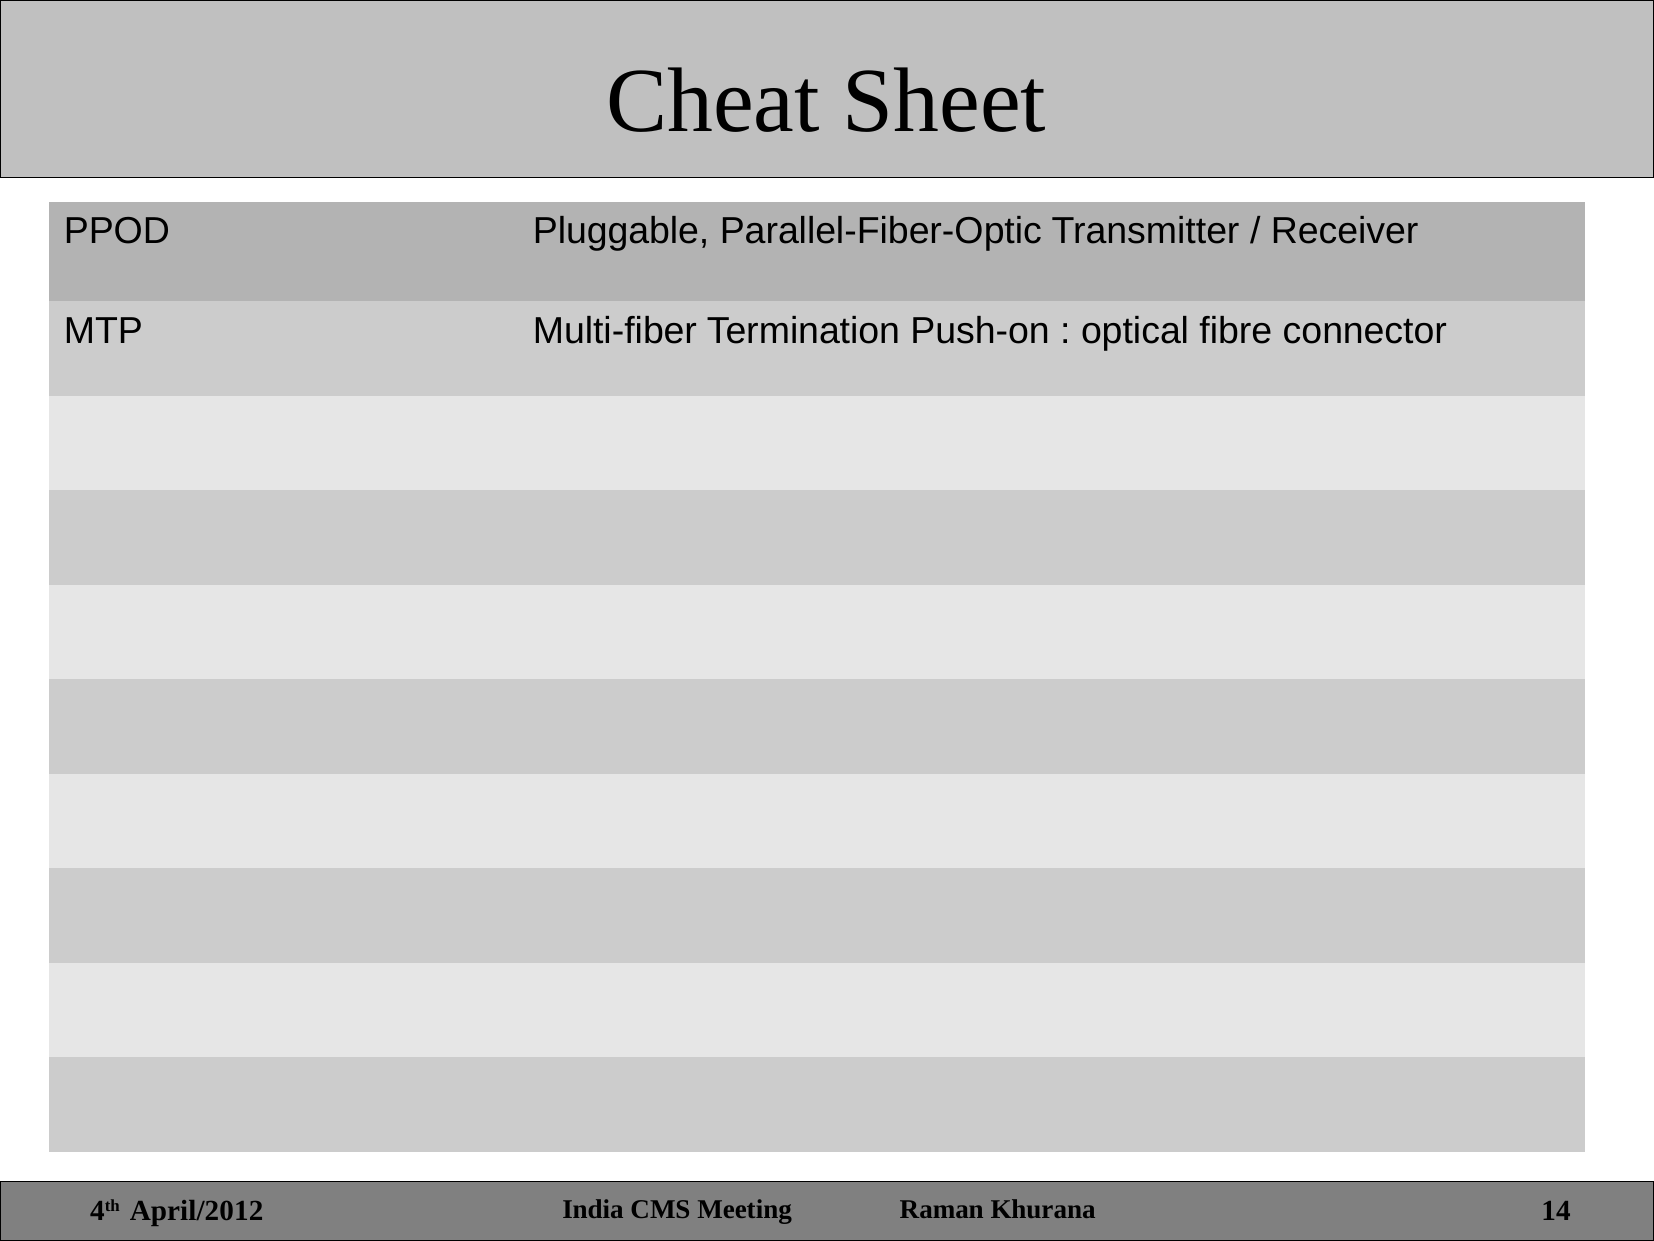

# Cheat Sheet
| PPOD | Pluggable, Parallel-Fiber-Optic Transmitter / Receiver |
| --- | --- |
| MTP | Multi-fiber Termination Push-on : optical fibre connector |
| | |
| | |
| | |
| | |
| | |
| | |
| | |
| | |
14